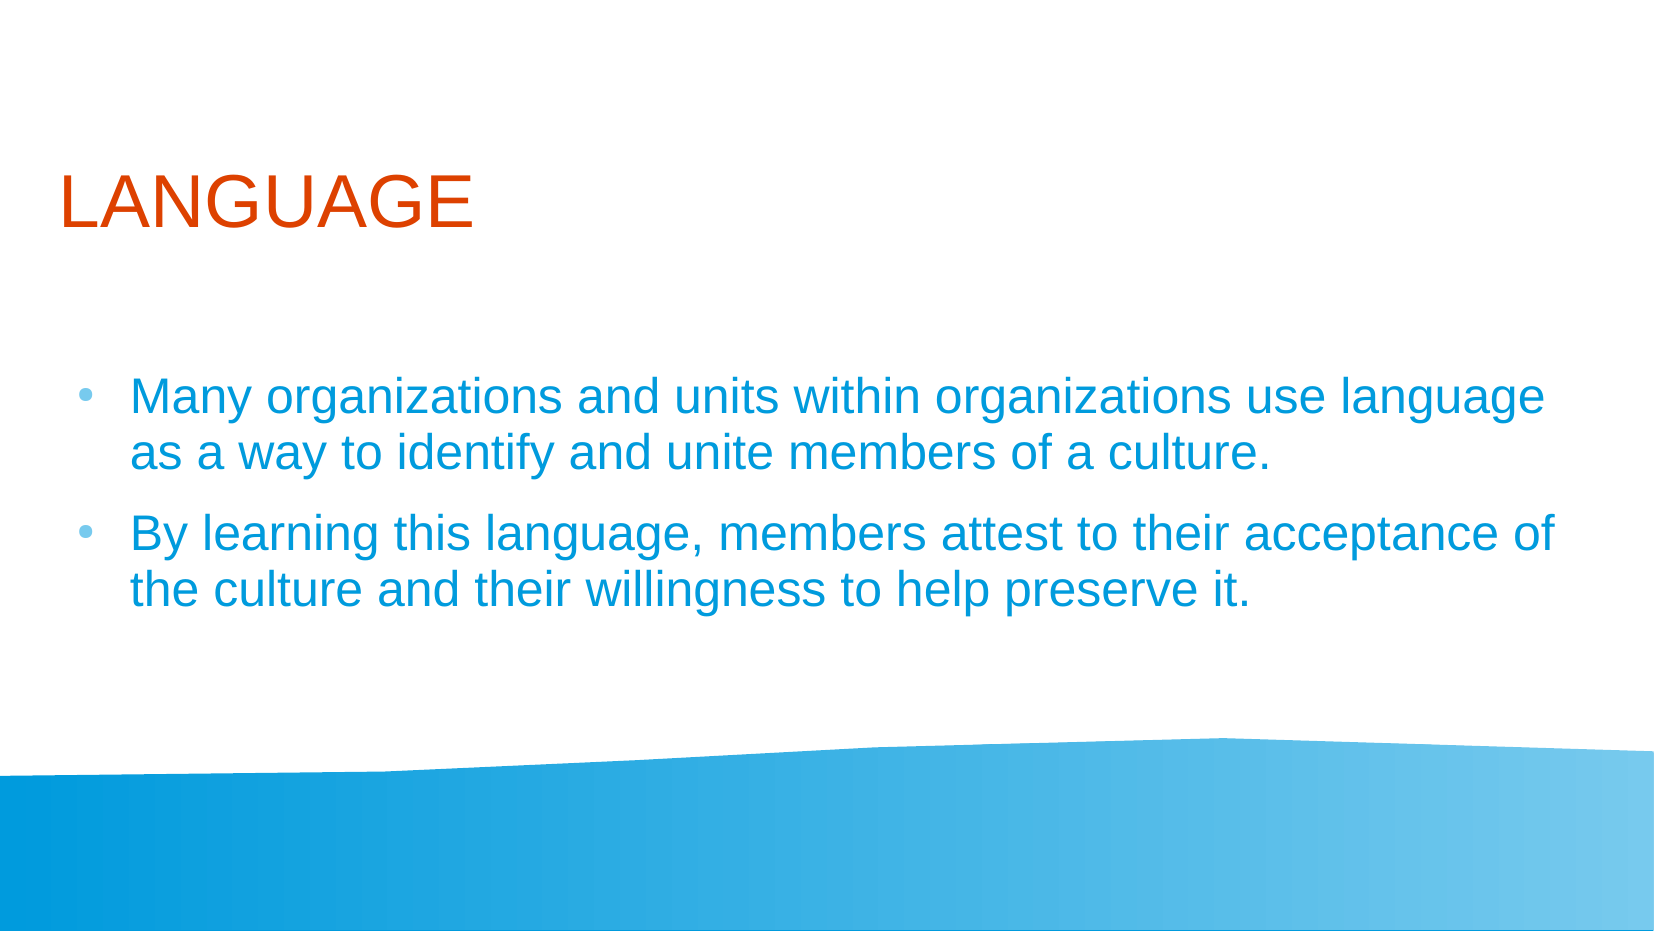

# LANGUAGE
Many organizations and units within organizations use language as a way to identify and unite members of a culture.
By learning this language, members attest to their acceptance of the culture and their willingness to help preserve it.